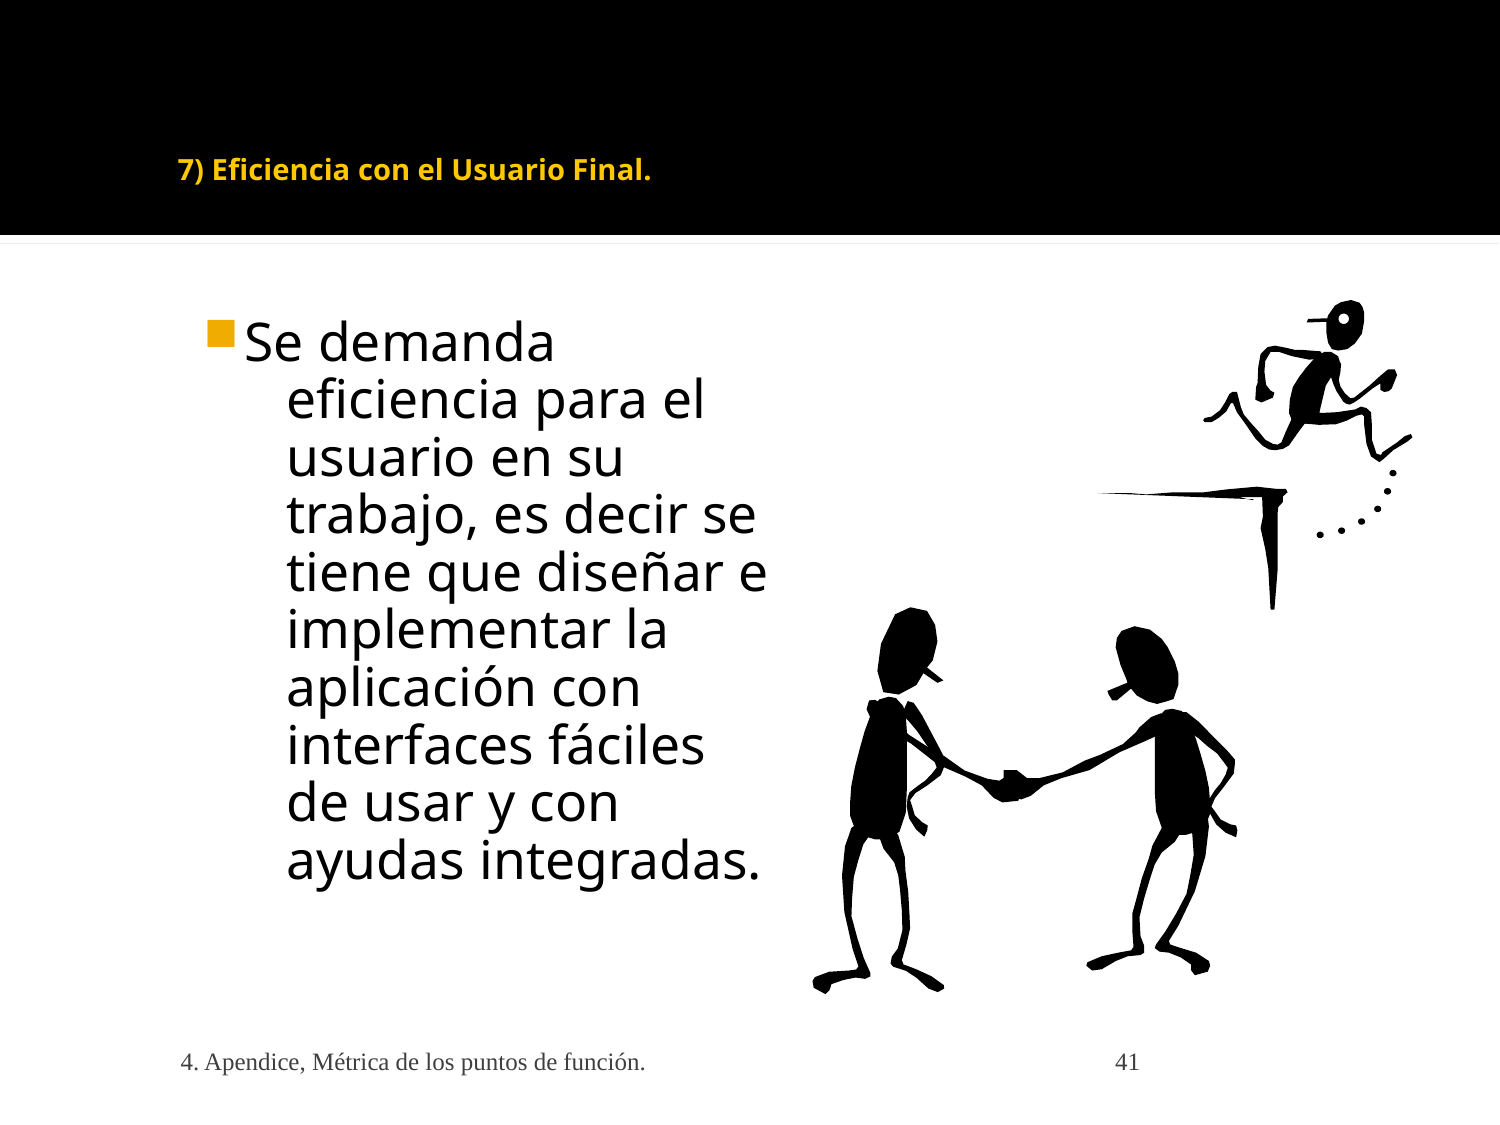

# 7) Eficiencia con el Usuario Final.
Se demanda eficiencia para el usuario en su trabajo, es decir se tiene que diseñar e implementar la aplicación con interfaces fáciles de usar y con ayudas integradas.
4. Apendice, Métrica de los puntos de función.
41